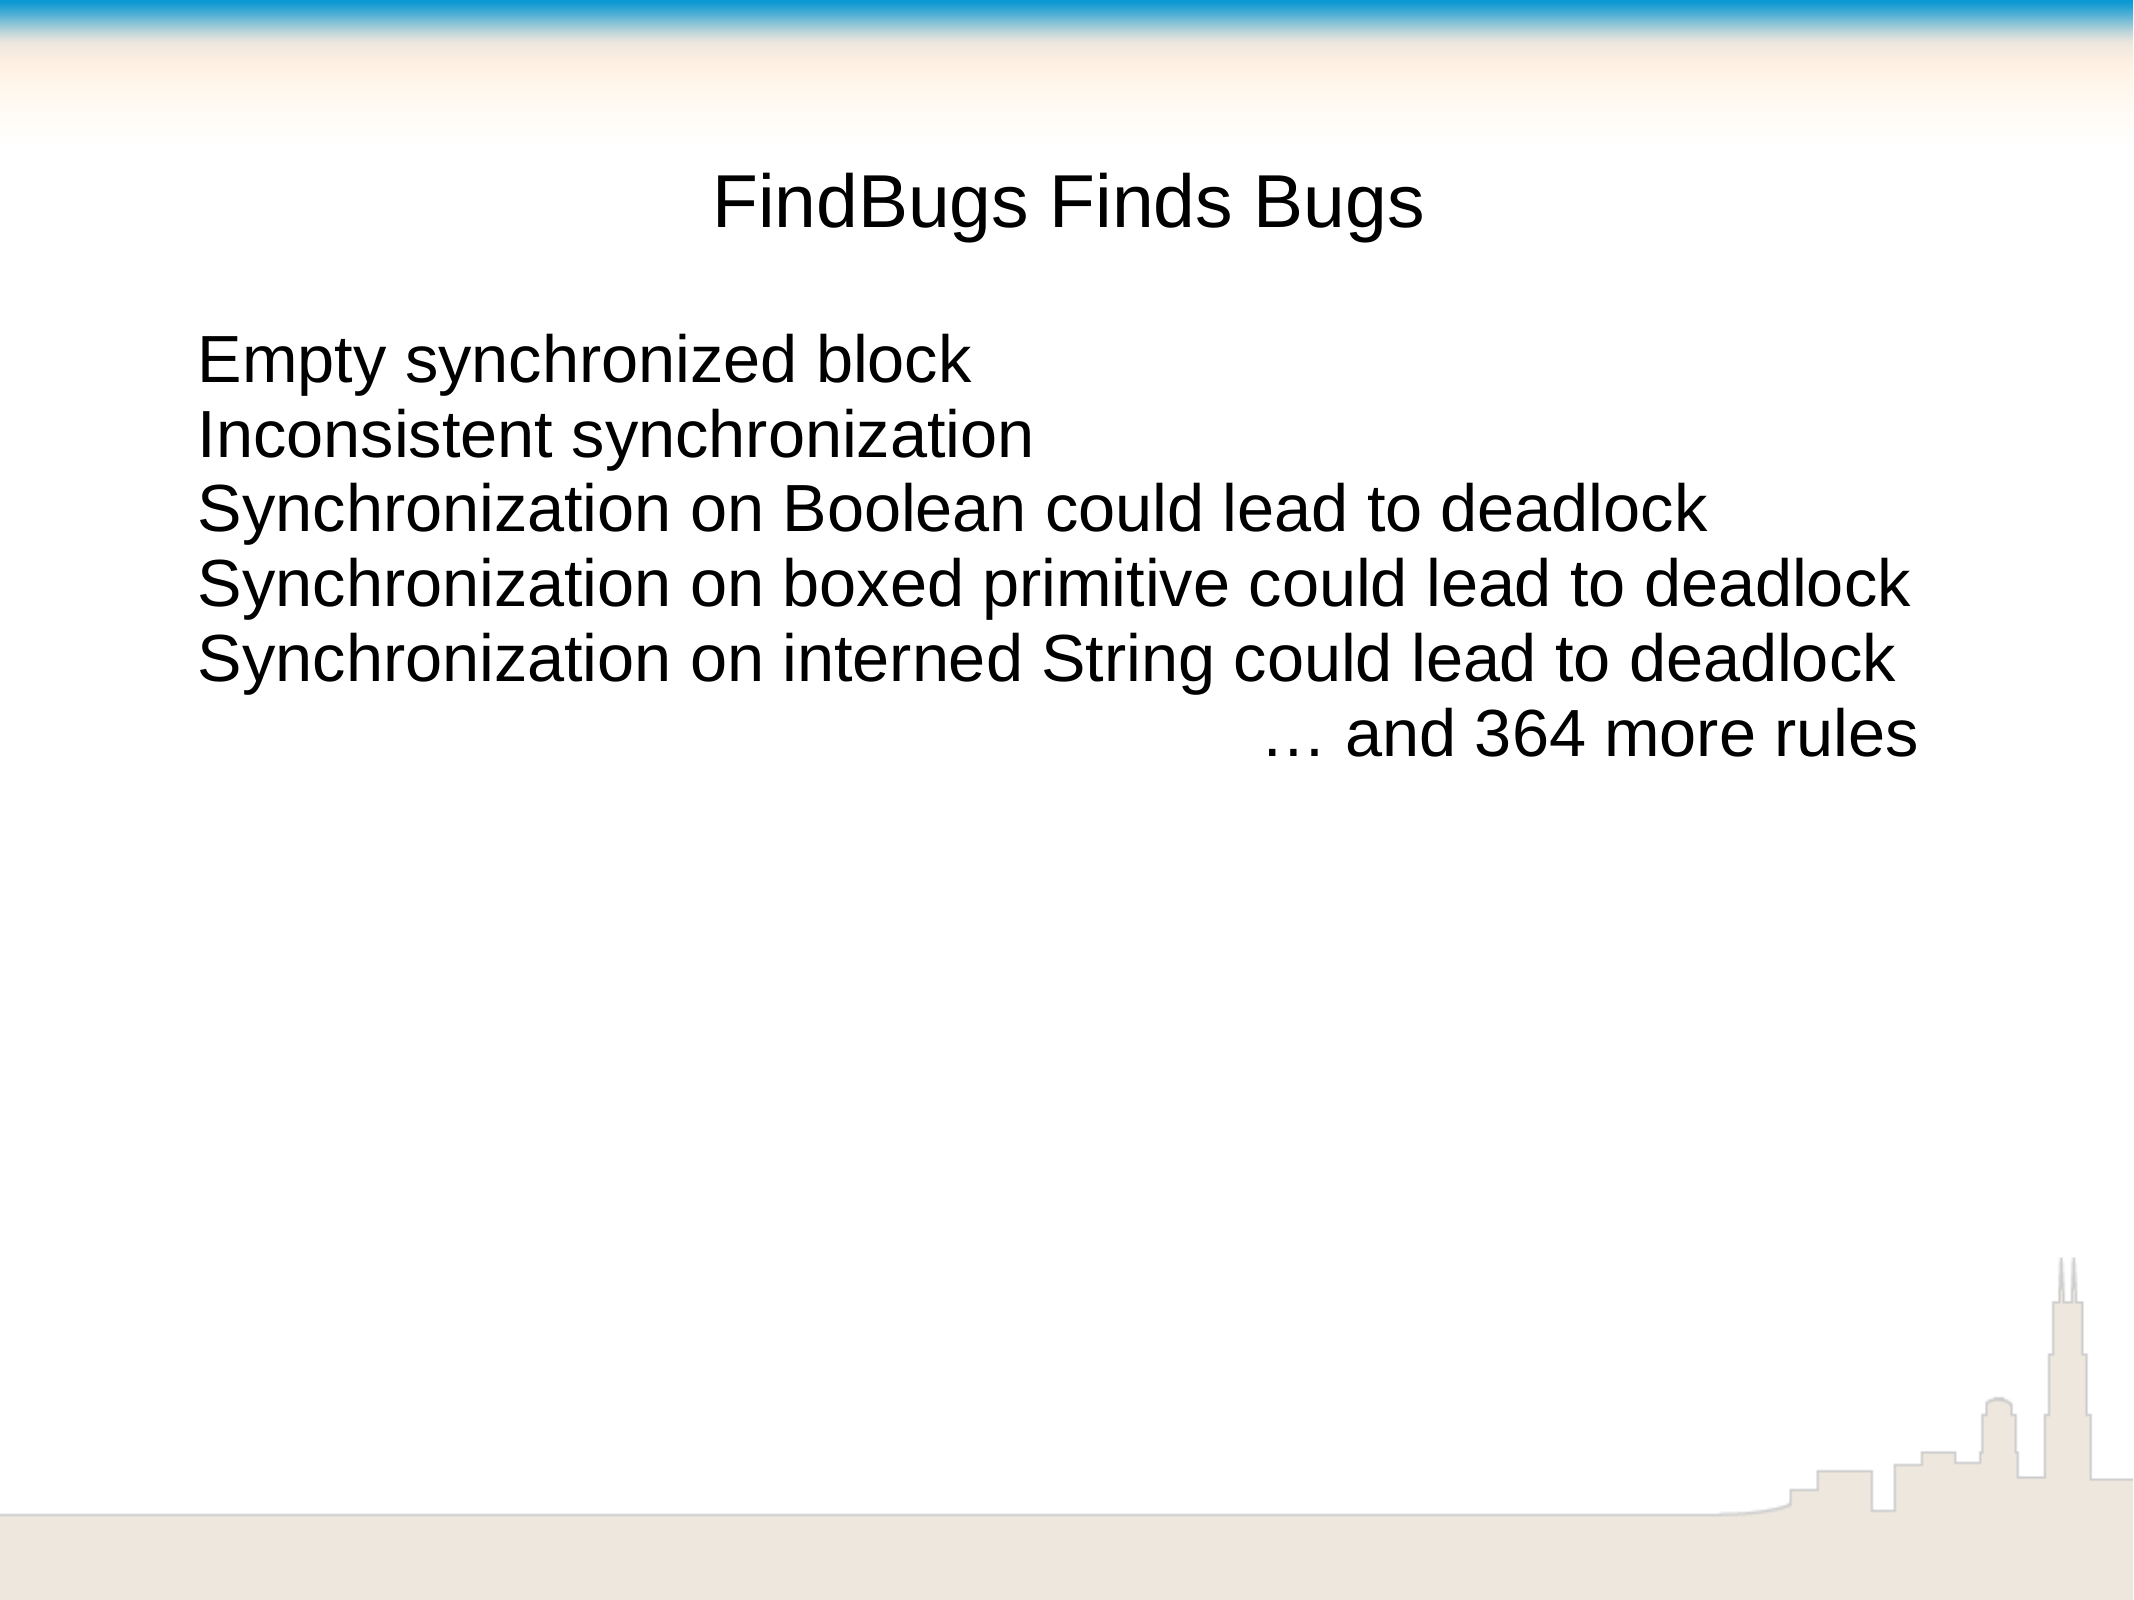

# FindBugs Finds Bugs
Empty synchronized block
Inconsistent synchronization
Synchronization on Boolean could lead to deadlock
Synchronization on boxed primitive could lead to deadlock
Synchronization on interned String could lead to deadlock
… and 364 more rules